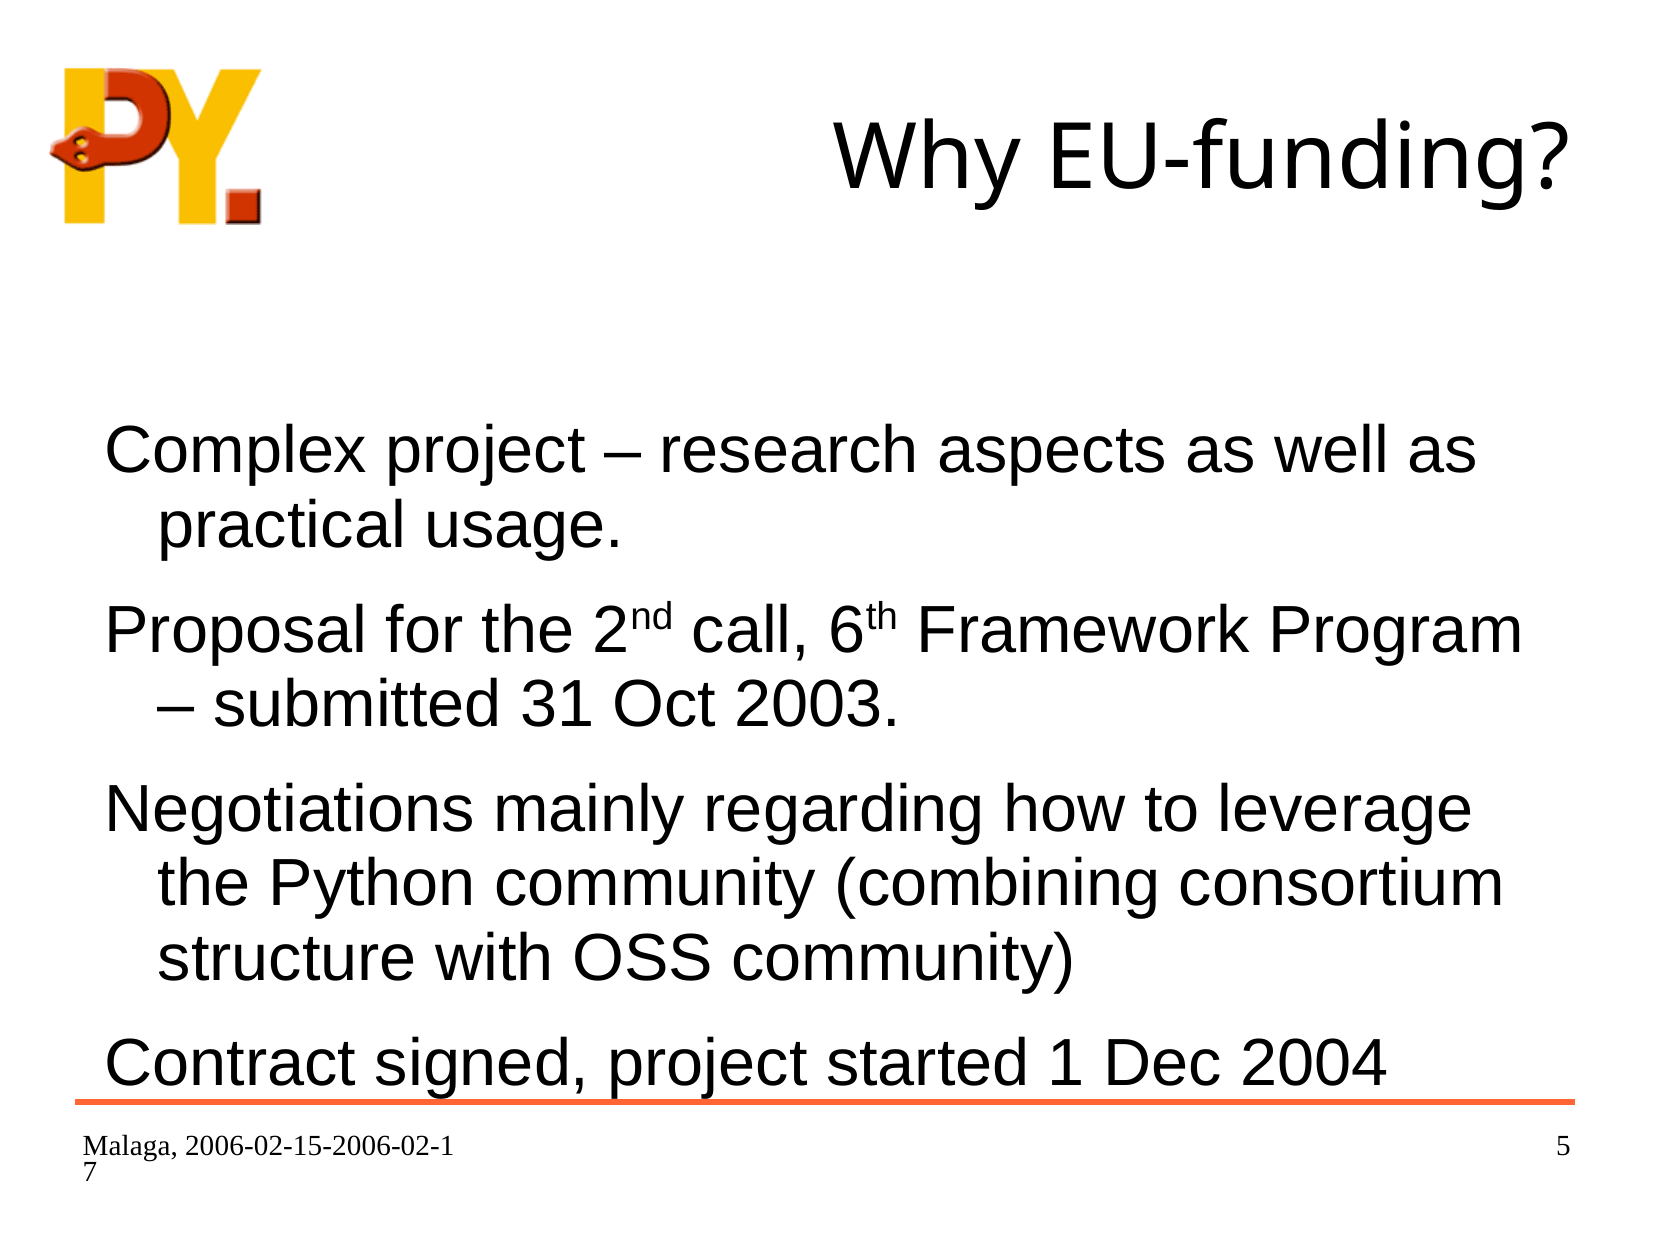

# Why EU-funding?
Complex project – research aspects as well as practical usage.
Proposal for the 2nd call, 6th Framework Program – submitted 31 Oct 2003.
Negotiations mainly regarding how to leverage the Python community (combining consortium structure with OSS community)
Contract signed, project started 1 Dec 2004
Malaga, 2006-02-15-2006-02-17
5